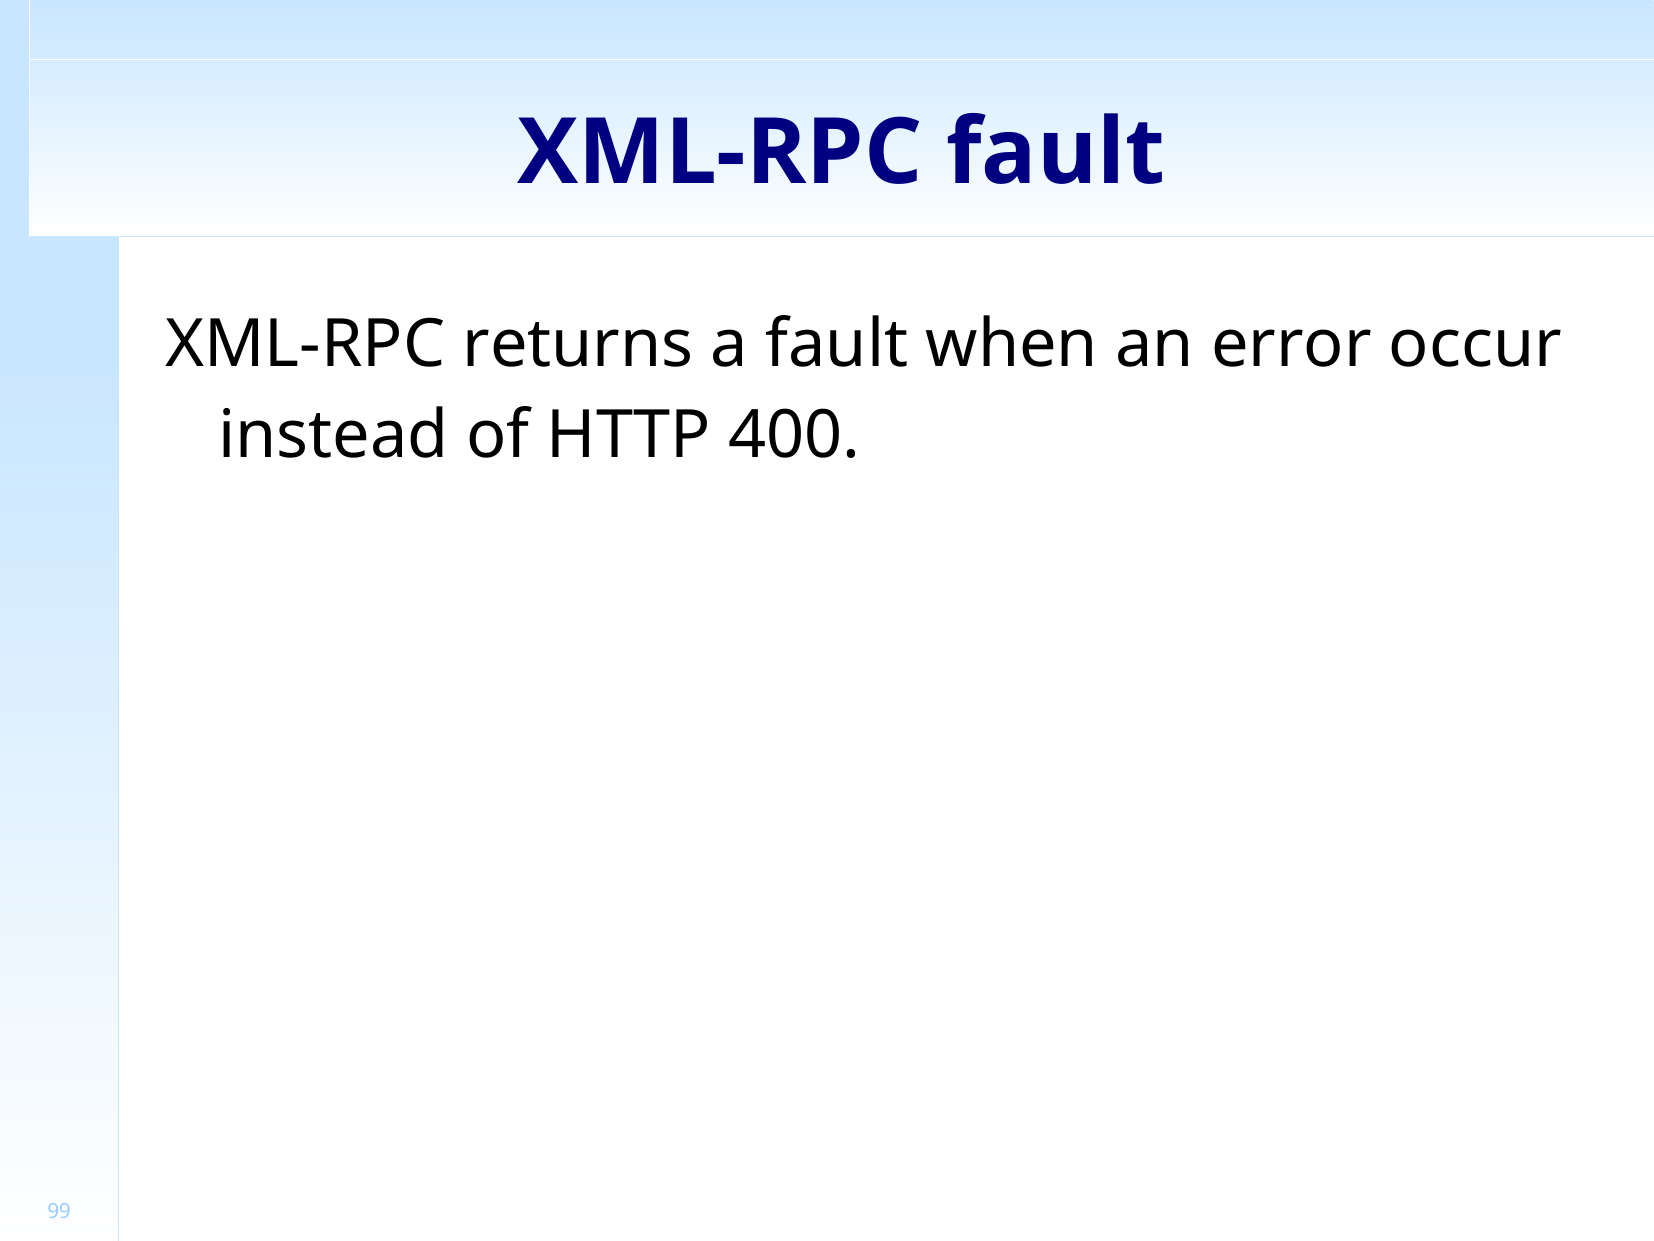

# XML-RPC fault
XML-RPC returns a fault when an error occur instead of HTTP 400.